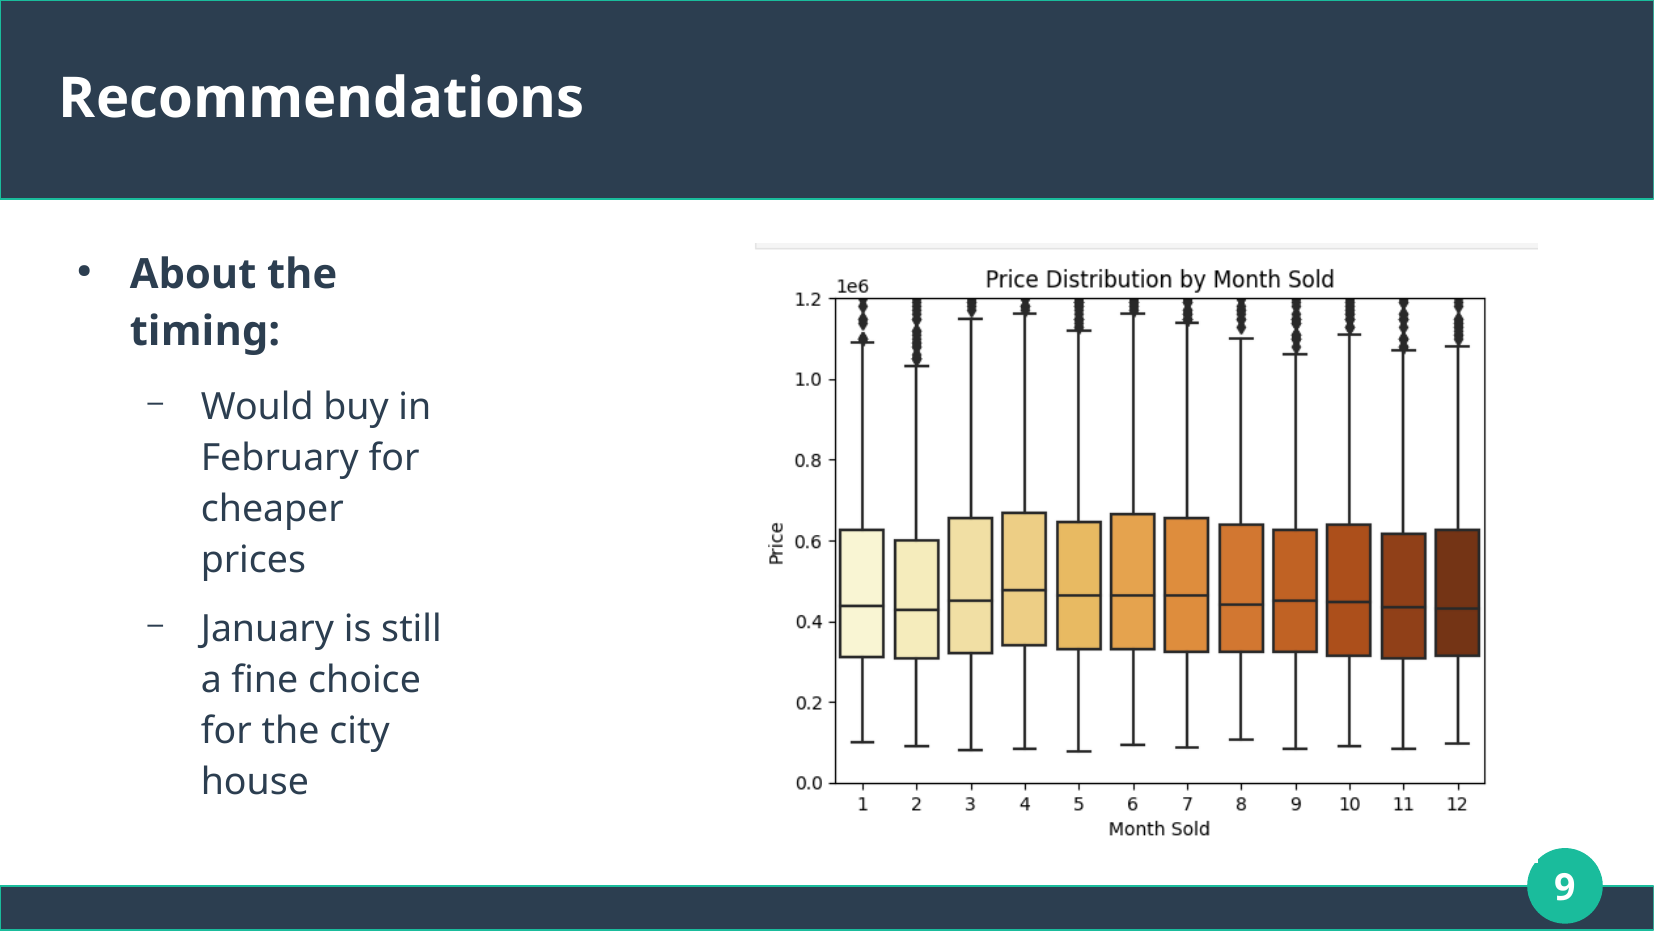

# Recommendations
About the timing:
Would buy in February for cheaper prices
January is still a fine choice for the city house
9